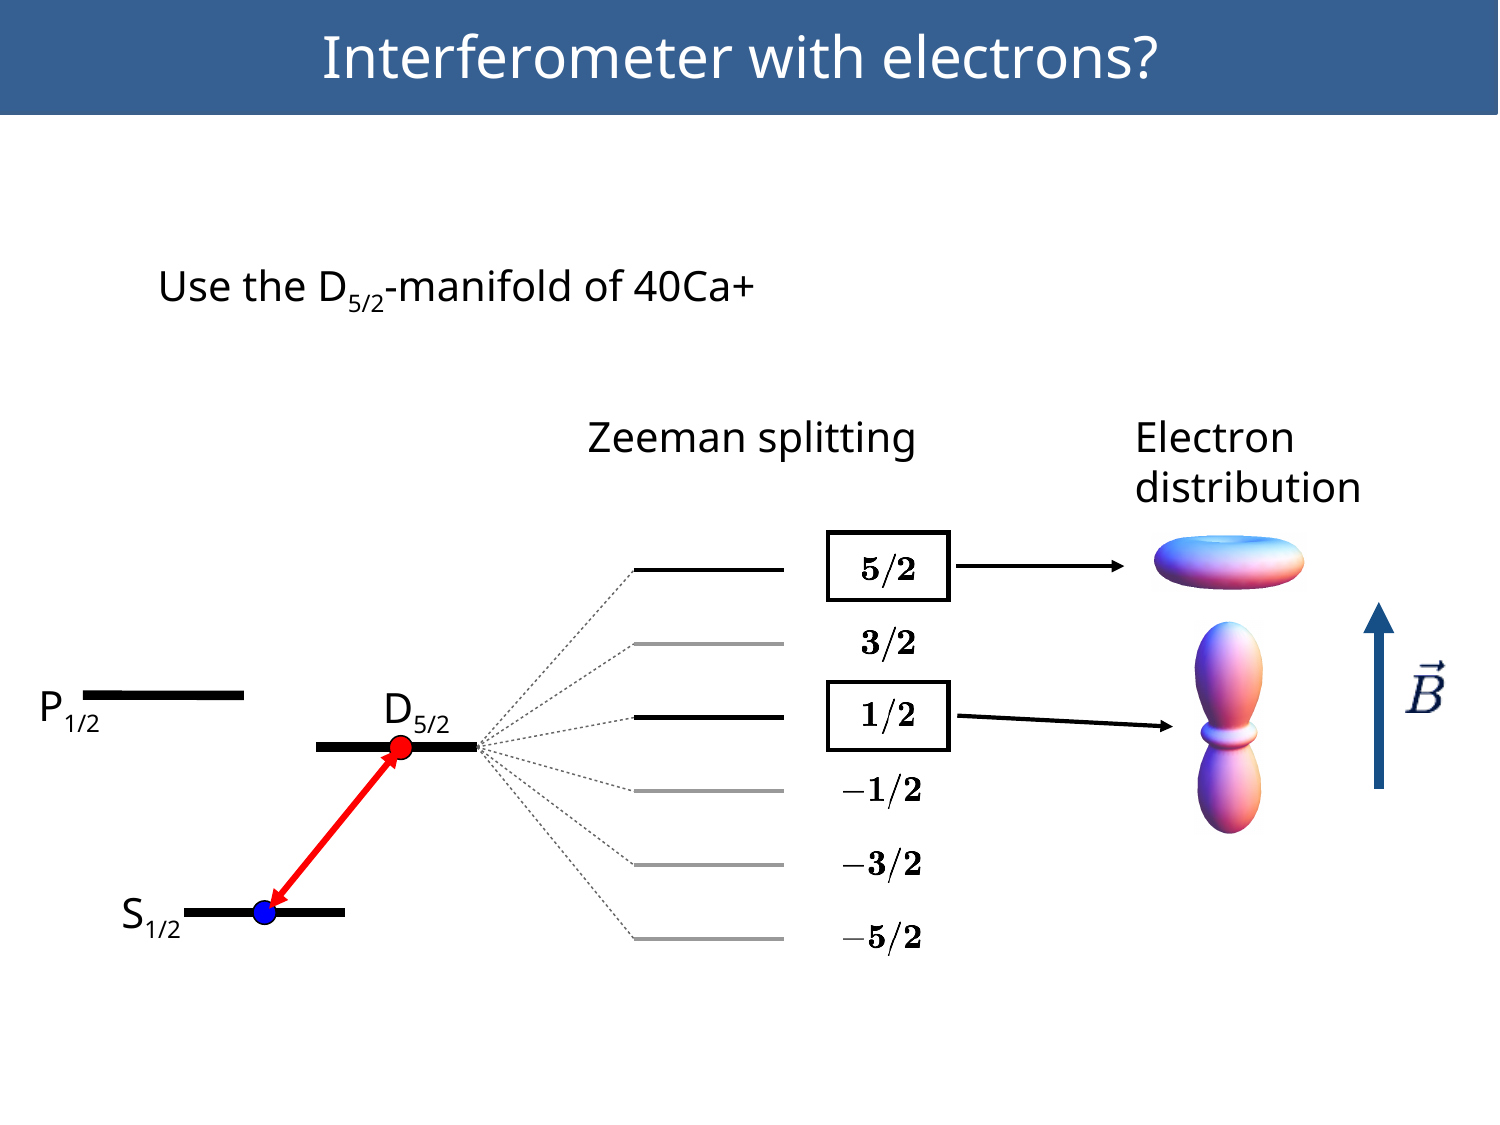

Interferometer with electrons?
Use the D5/2-manifold of 40Ca+
Zeeman splitting
Electron distribution
P1/2
D5/2
S1/2